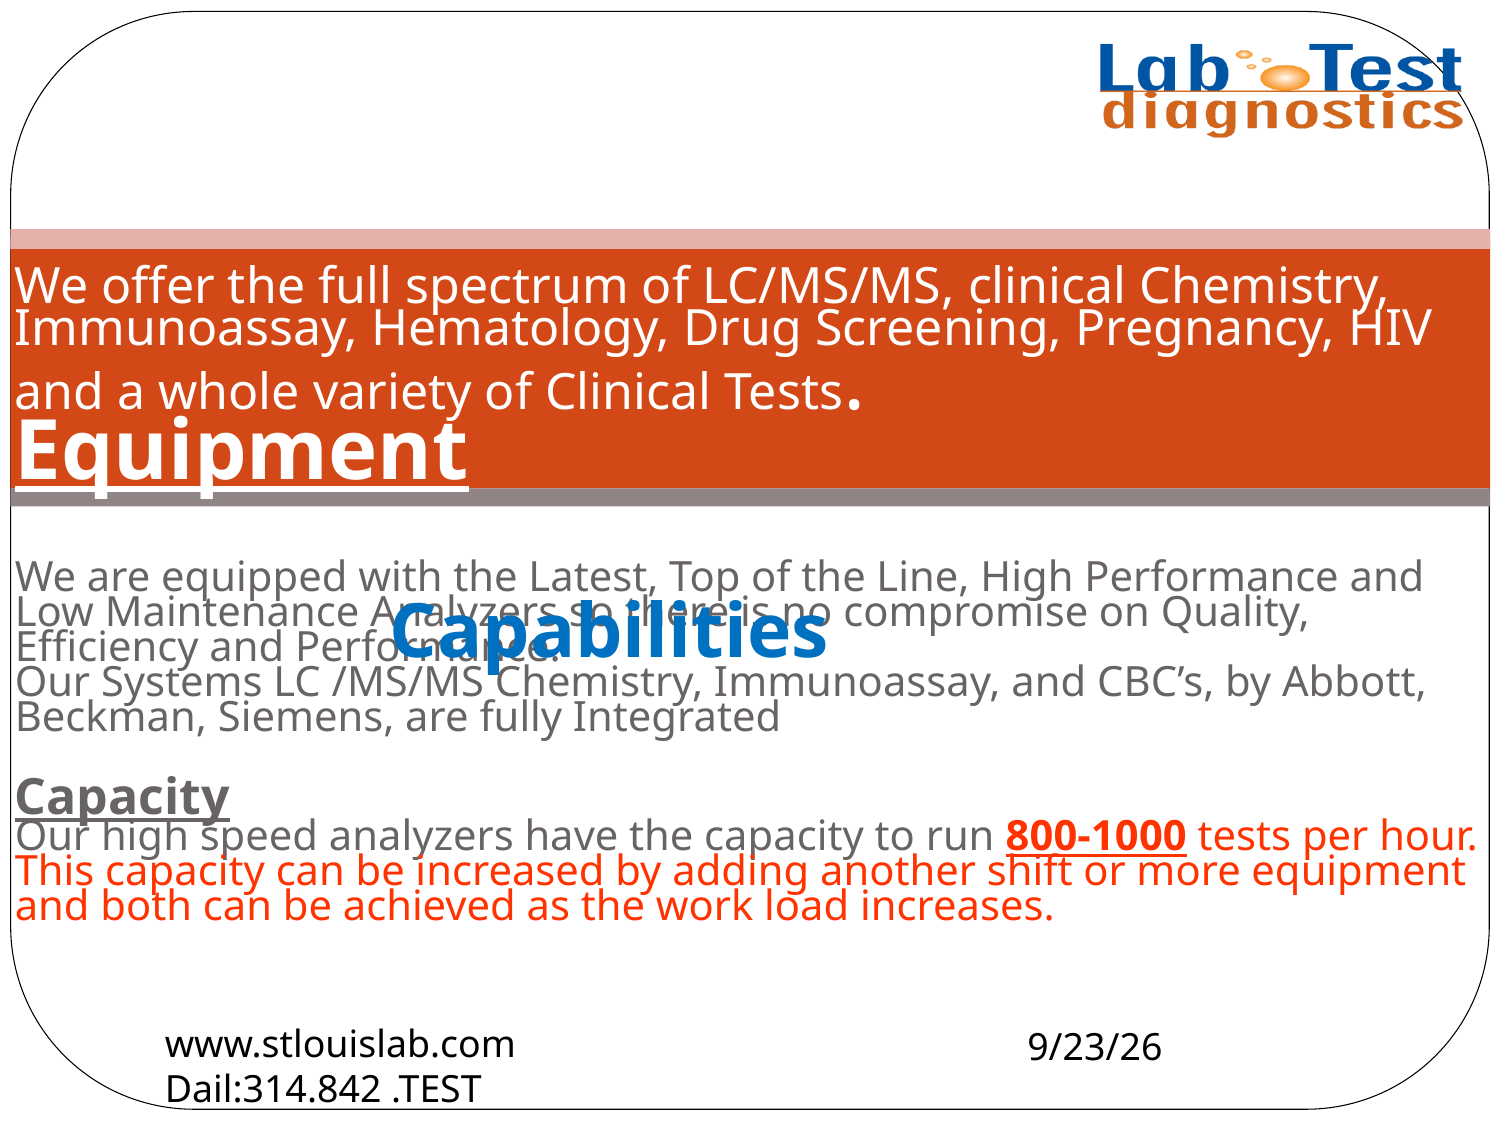

Capabilities
# We offer the full spectrum of LC/MS/MS, clinical Chemistry, Immunoassay, Hematology, Drug Screening, Pregnancy, HIV and a whole variety of Clinical Tests.
Equipment
We are equipped with the Latest, Top of the Line, High Performance and Low Maintenance Analyzers so there is no compromise on Quality, Efficiency and Performance.
Our Systems LC /MS/MS Chemistry, Immunoassay, and CBC’s, by Abbott, Beckman, Siemens, are fully Integrated
Capacity
Our high speed analyzers have the capacity to run 800-1000 tests per hour. This capacity can be increased by adding another shift or more equipment and both can be achieved as the work load increases.
www.stlouislab.com Dail:314.842 .TEST